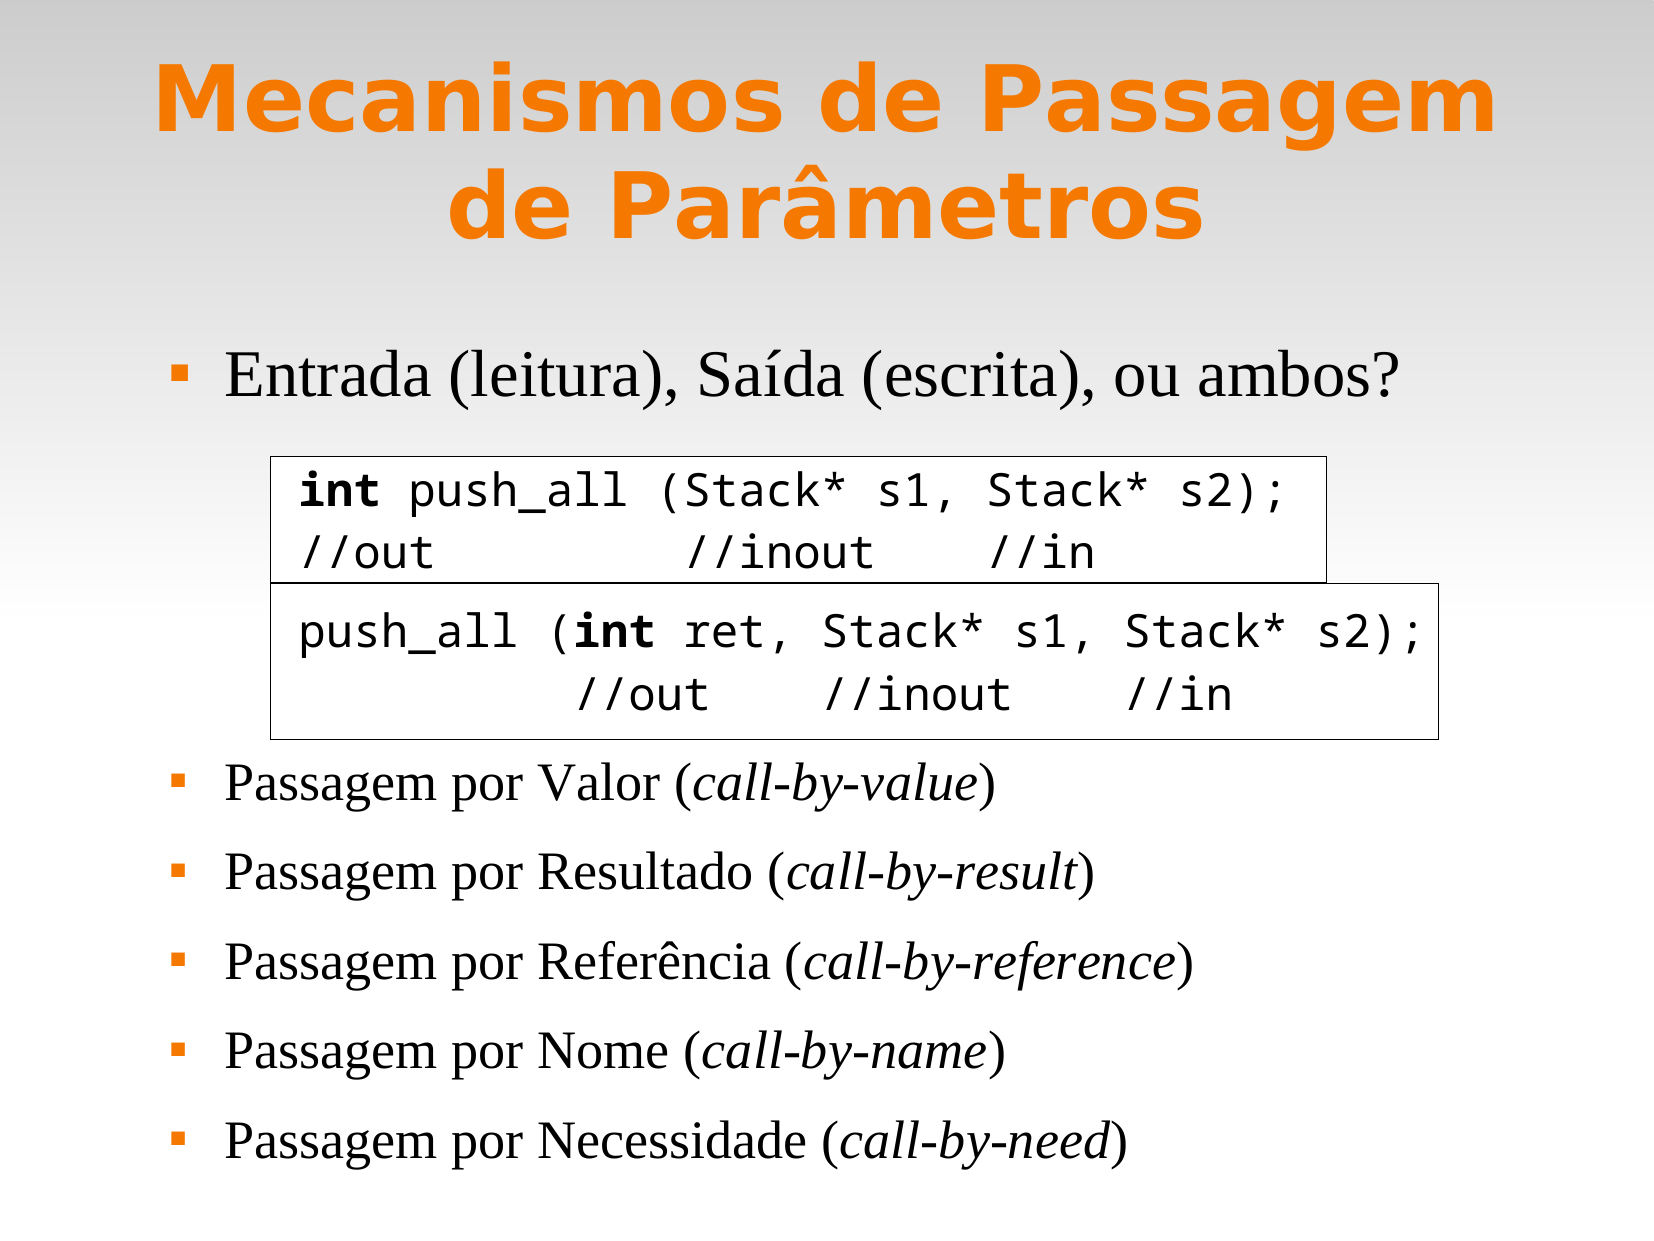

# Mecanismos de Passagem de Parâmetros
Entrada (leitura), Saída (escrita), ou ambos?
Passagem por Valor (call-by-value)
Passagem por Resultado (call-by-result)
Passagem por Referência (call-by-reference)
Passagem por Nome (call-by-name)
Passagem por Necessidade (call-by-need)
 int push_all (Stack* s1, Stack* s2);
 //out //inout //in
 push_all (int ret, Stack* s1, Stack* s2);
 //out //inout //in